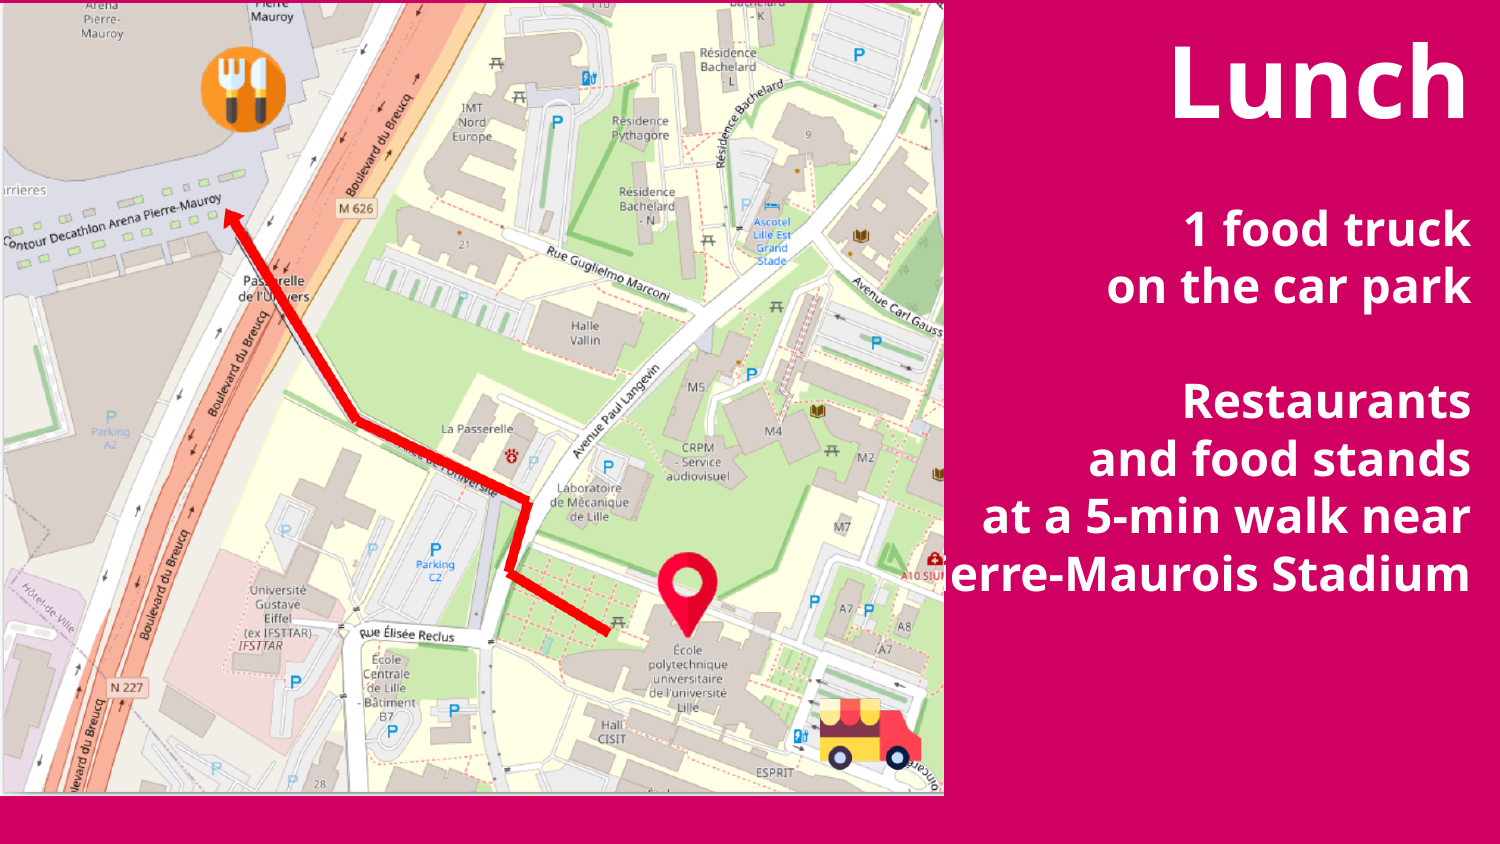

Lunch
1 food truck
on the car park
Restaurants
and food stands
at a 5-min walk near
Pierre-Maurois Stadium